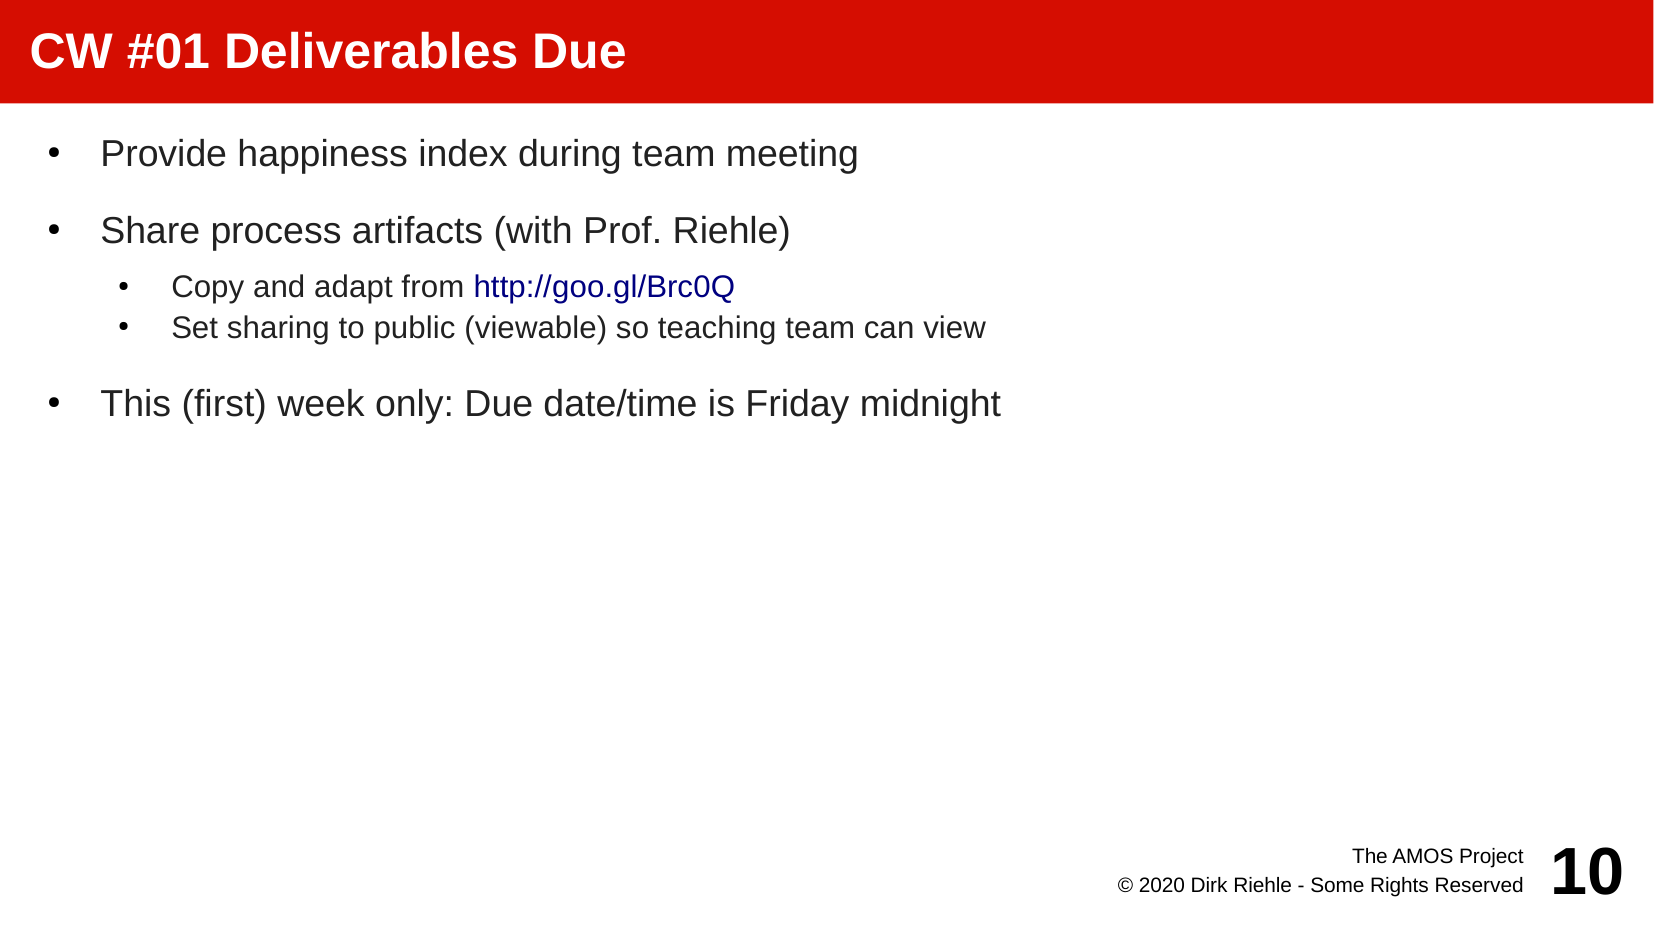

# CW #01 Deliverables Due
Provide happiness index during team meeting
Share process artifacts (with Prof. Riehle)
Copy and adapt from http://goo.gl/Brc0Q
Set sharing to public (viewable) so teaching team can view
This (first) week only: Due date/time is Friday midnight
The AMOS Project
10
© 2020 Dirk Riehle - Some Rights Reserved